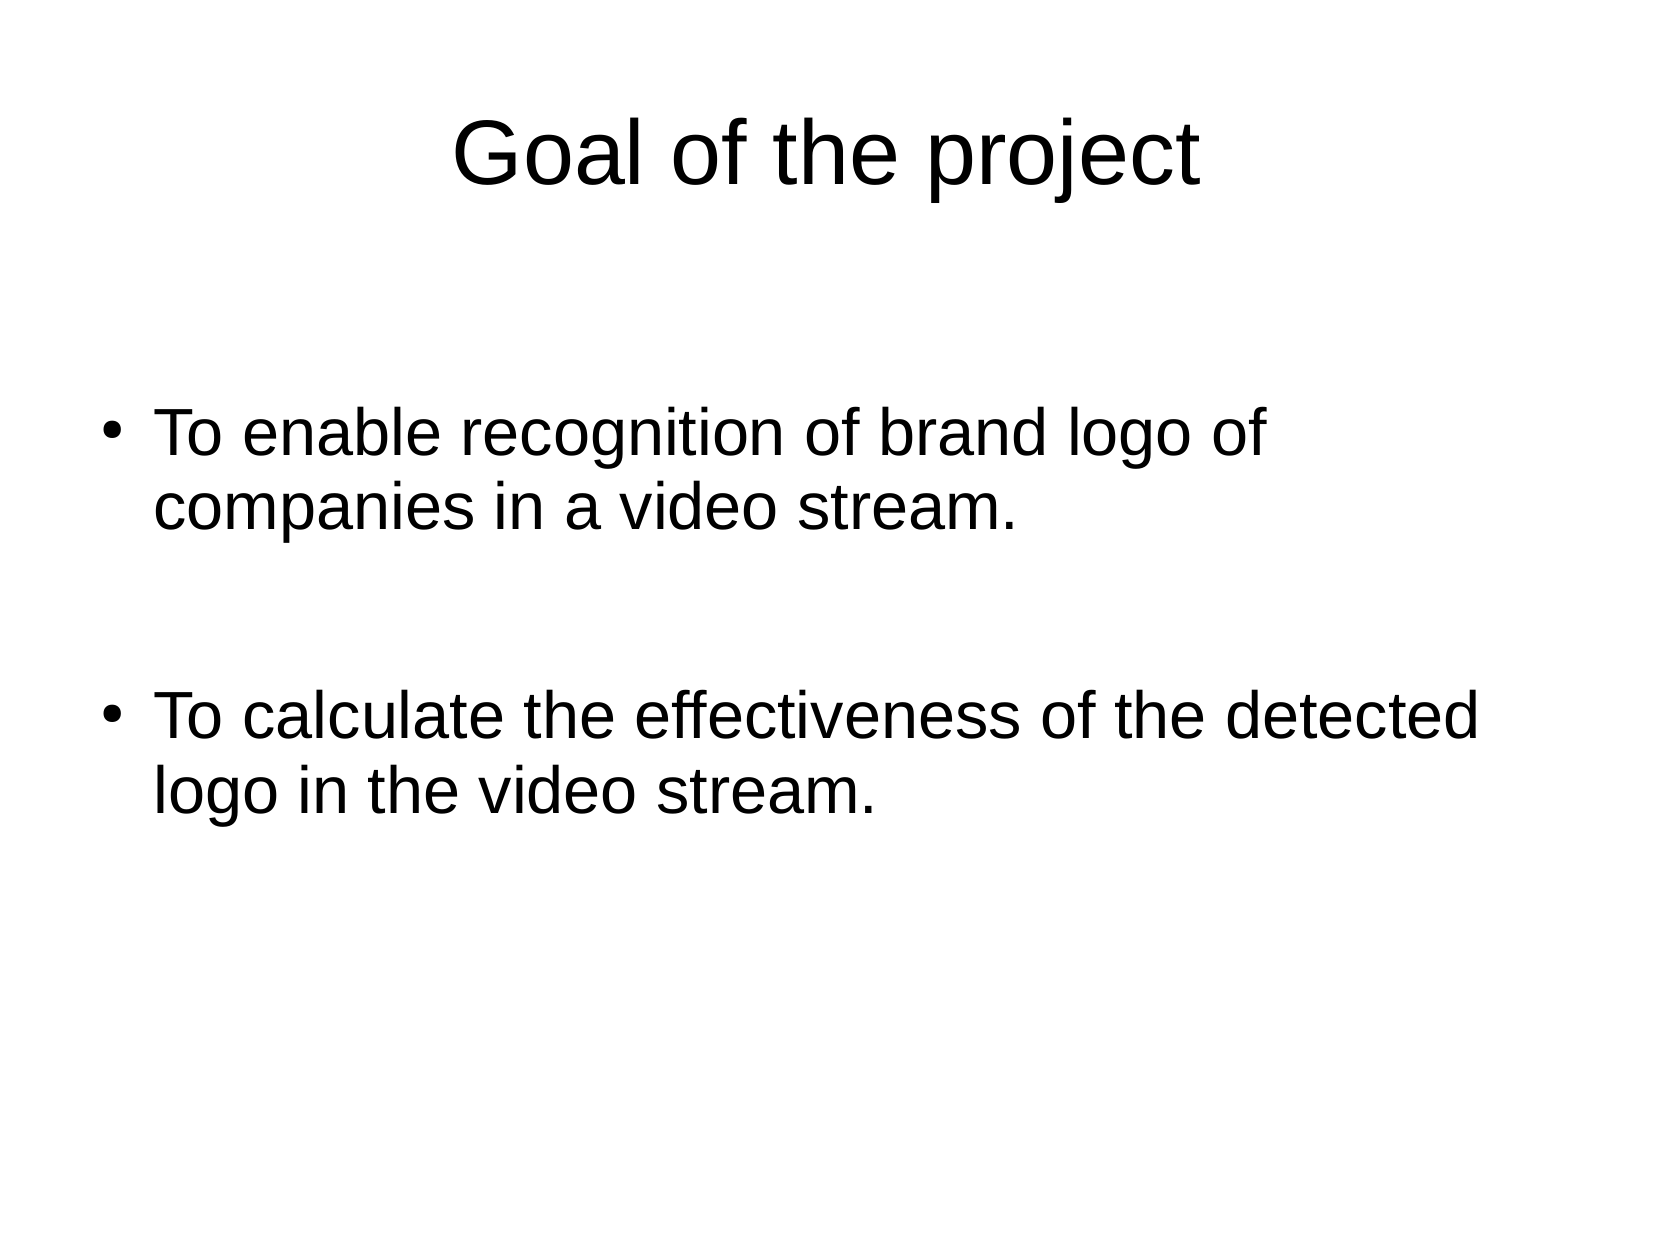

# Goal of the project
To enable recognition of brand logo of companies in a video stream.
To calculate the effectiveness of the detected logo in the video stream.